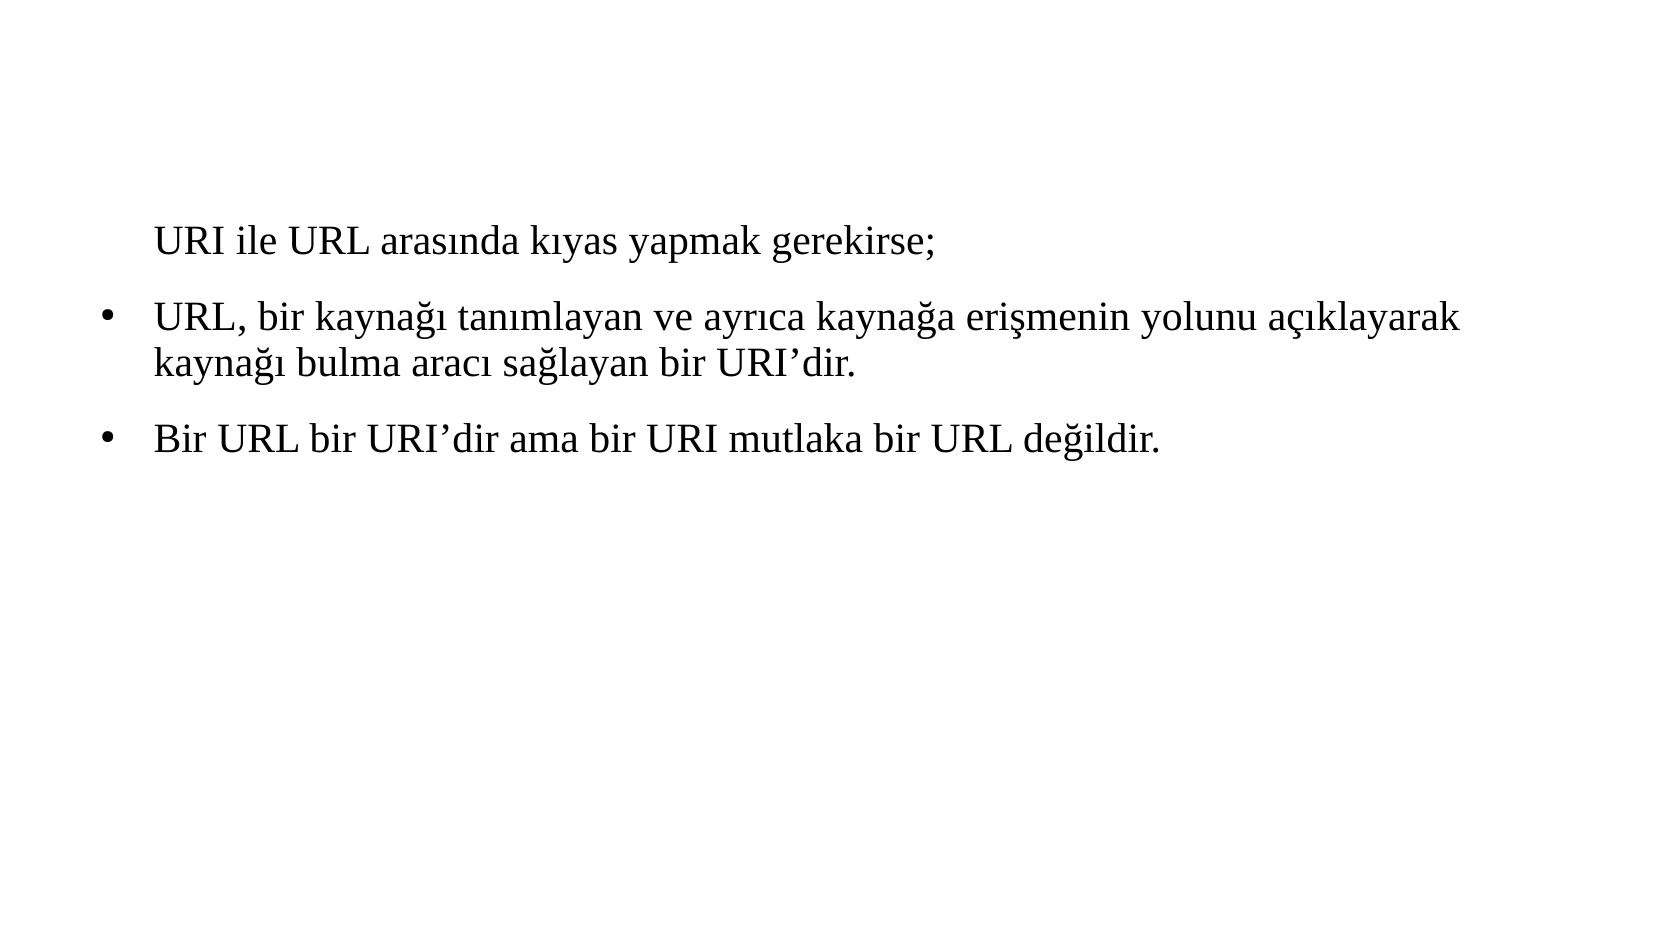

# URI ile URL arasında kıyas yapmak gerekirse;
URL, bir kaynağı tanımlayan ve ayrıca kaynağa erişmenin yolunu açıklayarak kaynağı bulma aracı sağlayan bir URI’dir.
Bir URL bir URI’dir ama bir URI mutlaka bir URL değildir.